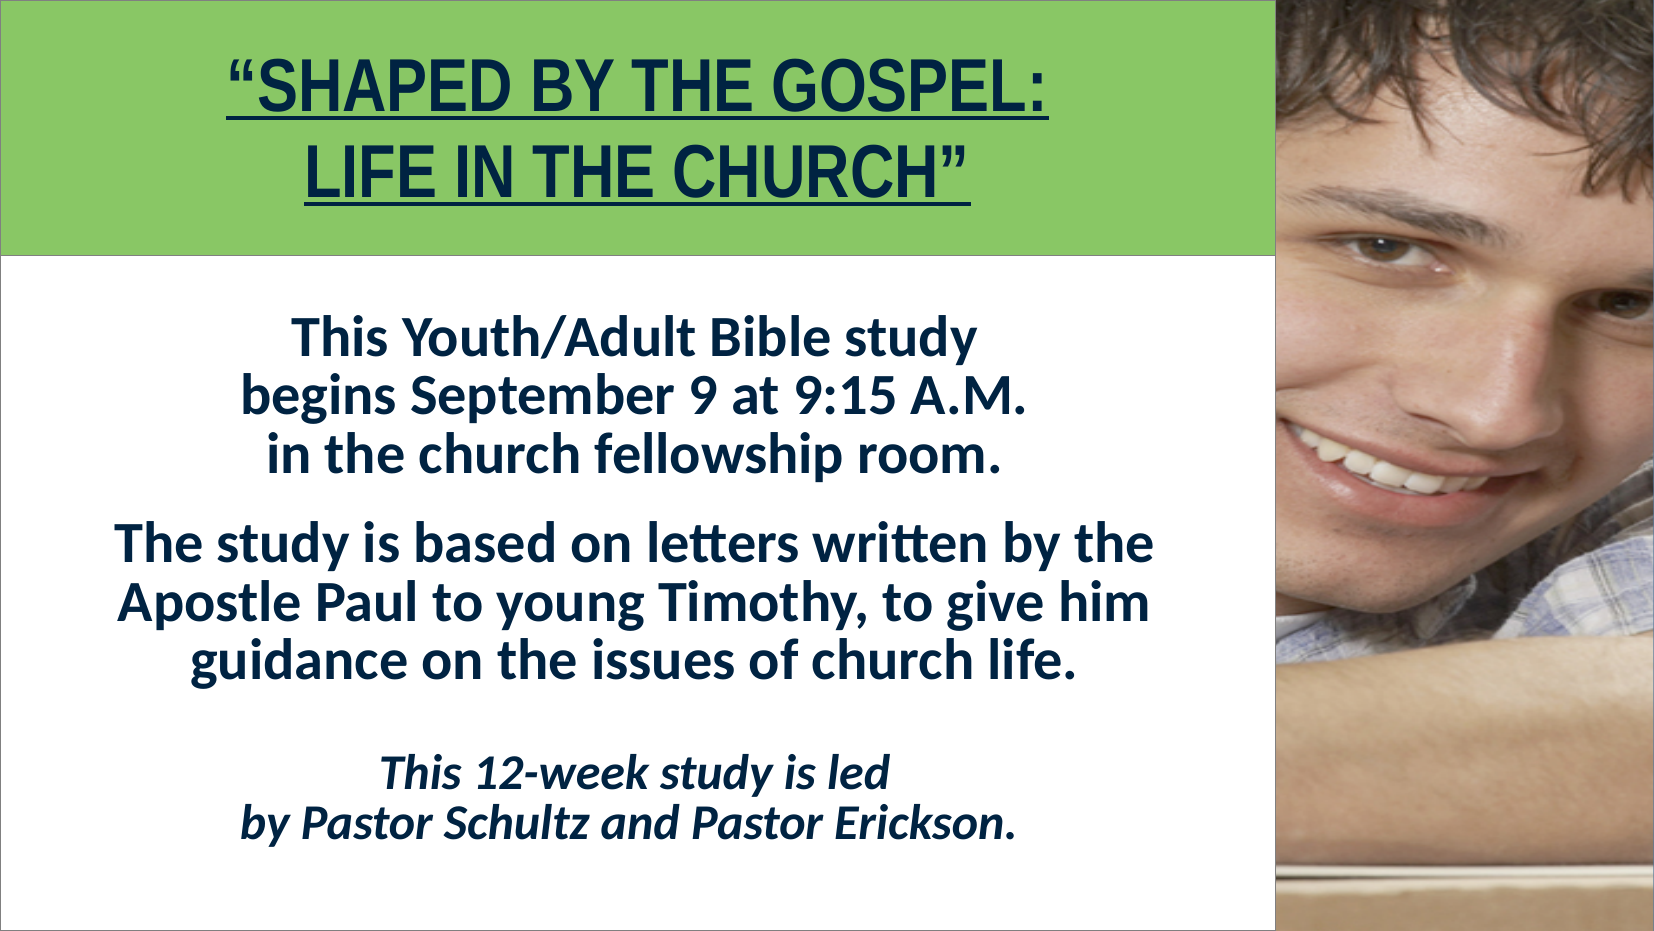

“SHAPED BY THE GOSPEL:
LIFE IN THE CHURCH”
This Youth/Adult Bible study
begins September 9 at 9:15 A.M.
in the church fellowship room.
The study is based on letters written by the Apostle Paul to young Timothy, to give him guidance on the issues of church life.
This 12-week study is led
by Pastor Schultz and Pastor Erickson.
10